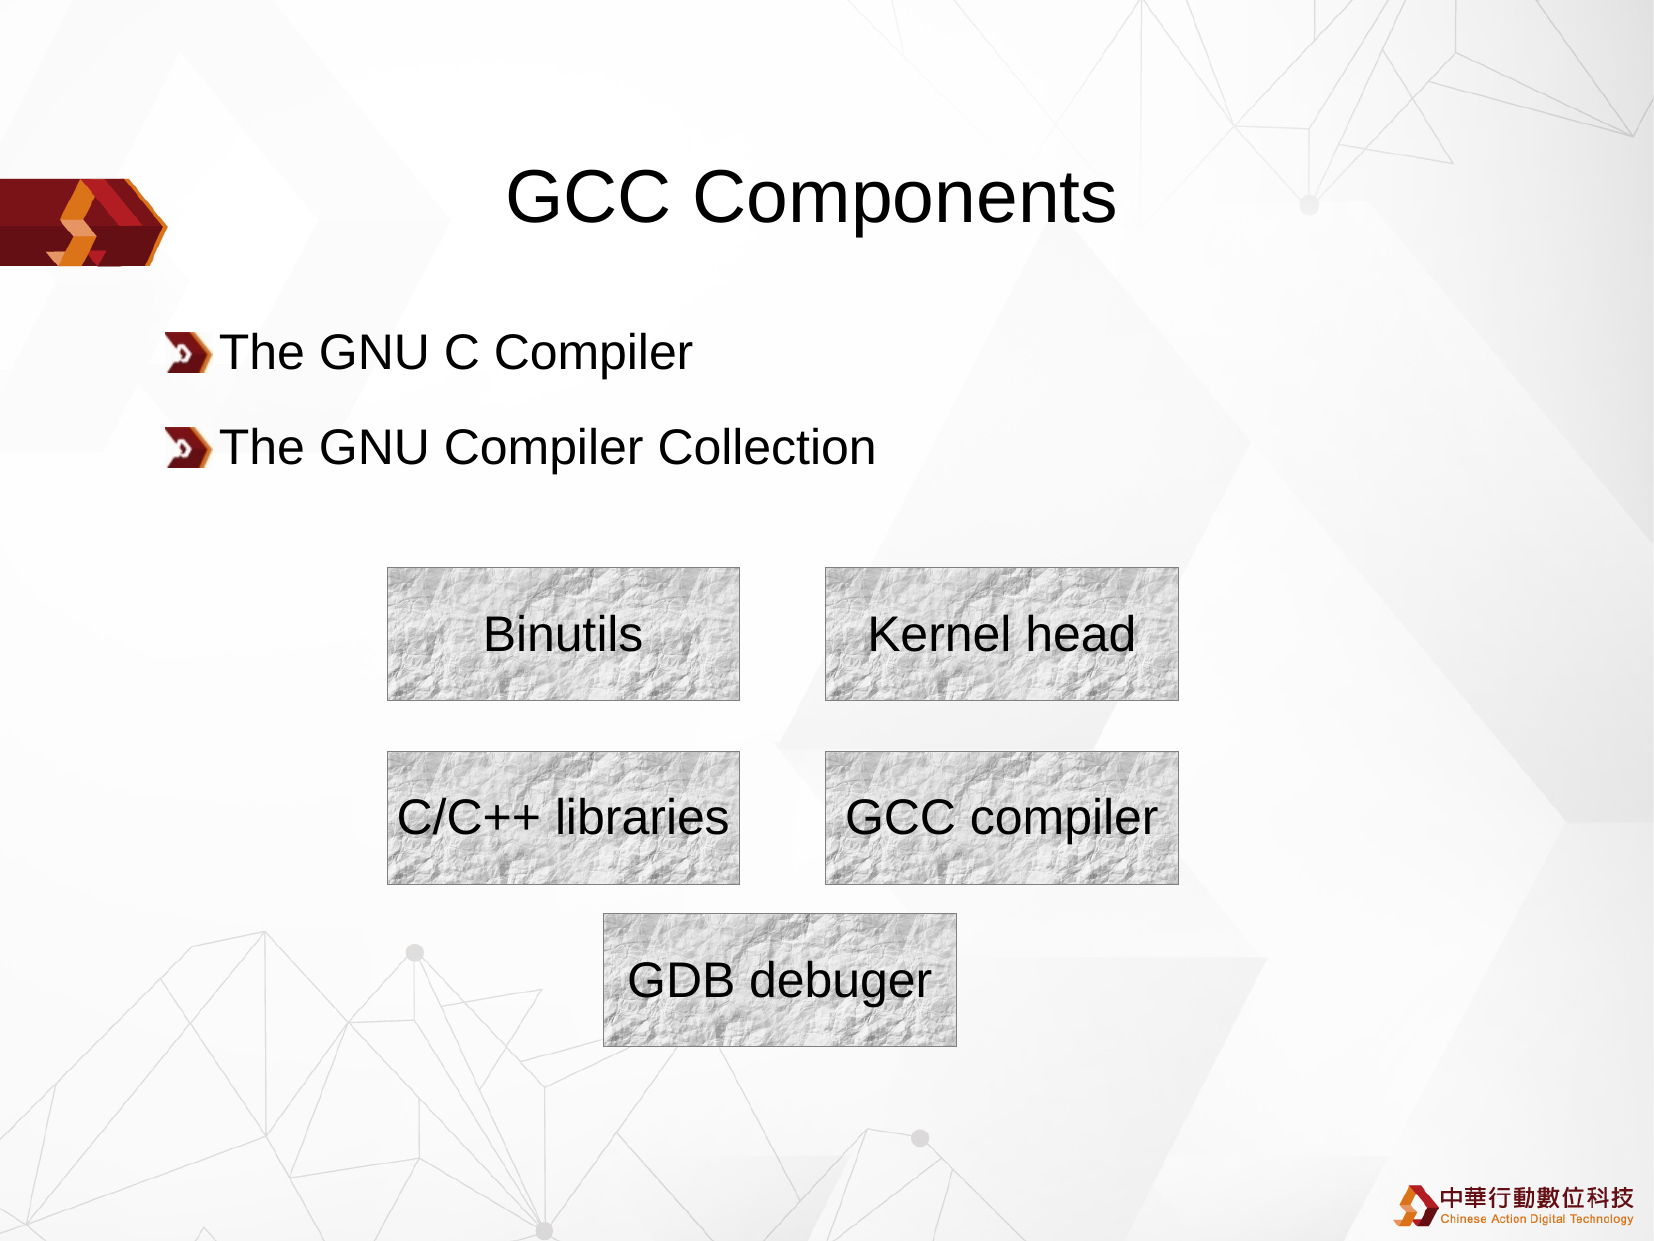

# GCC Components
The GNU C Compiler
The GNU Compiler Collection
Kernel head
Binutils
C/C++ libraries
GCC compiler
GDB debuger